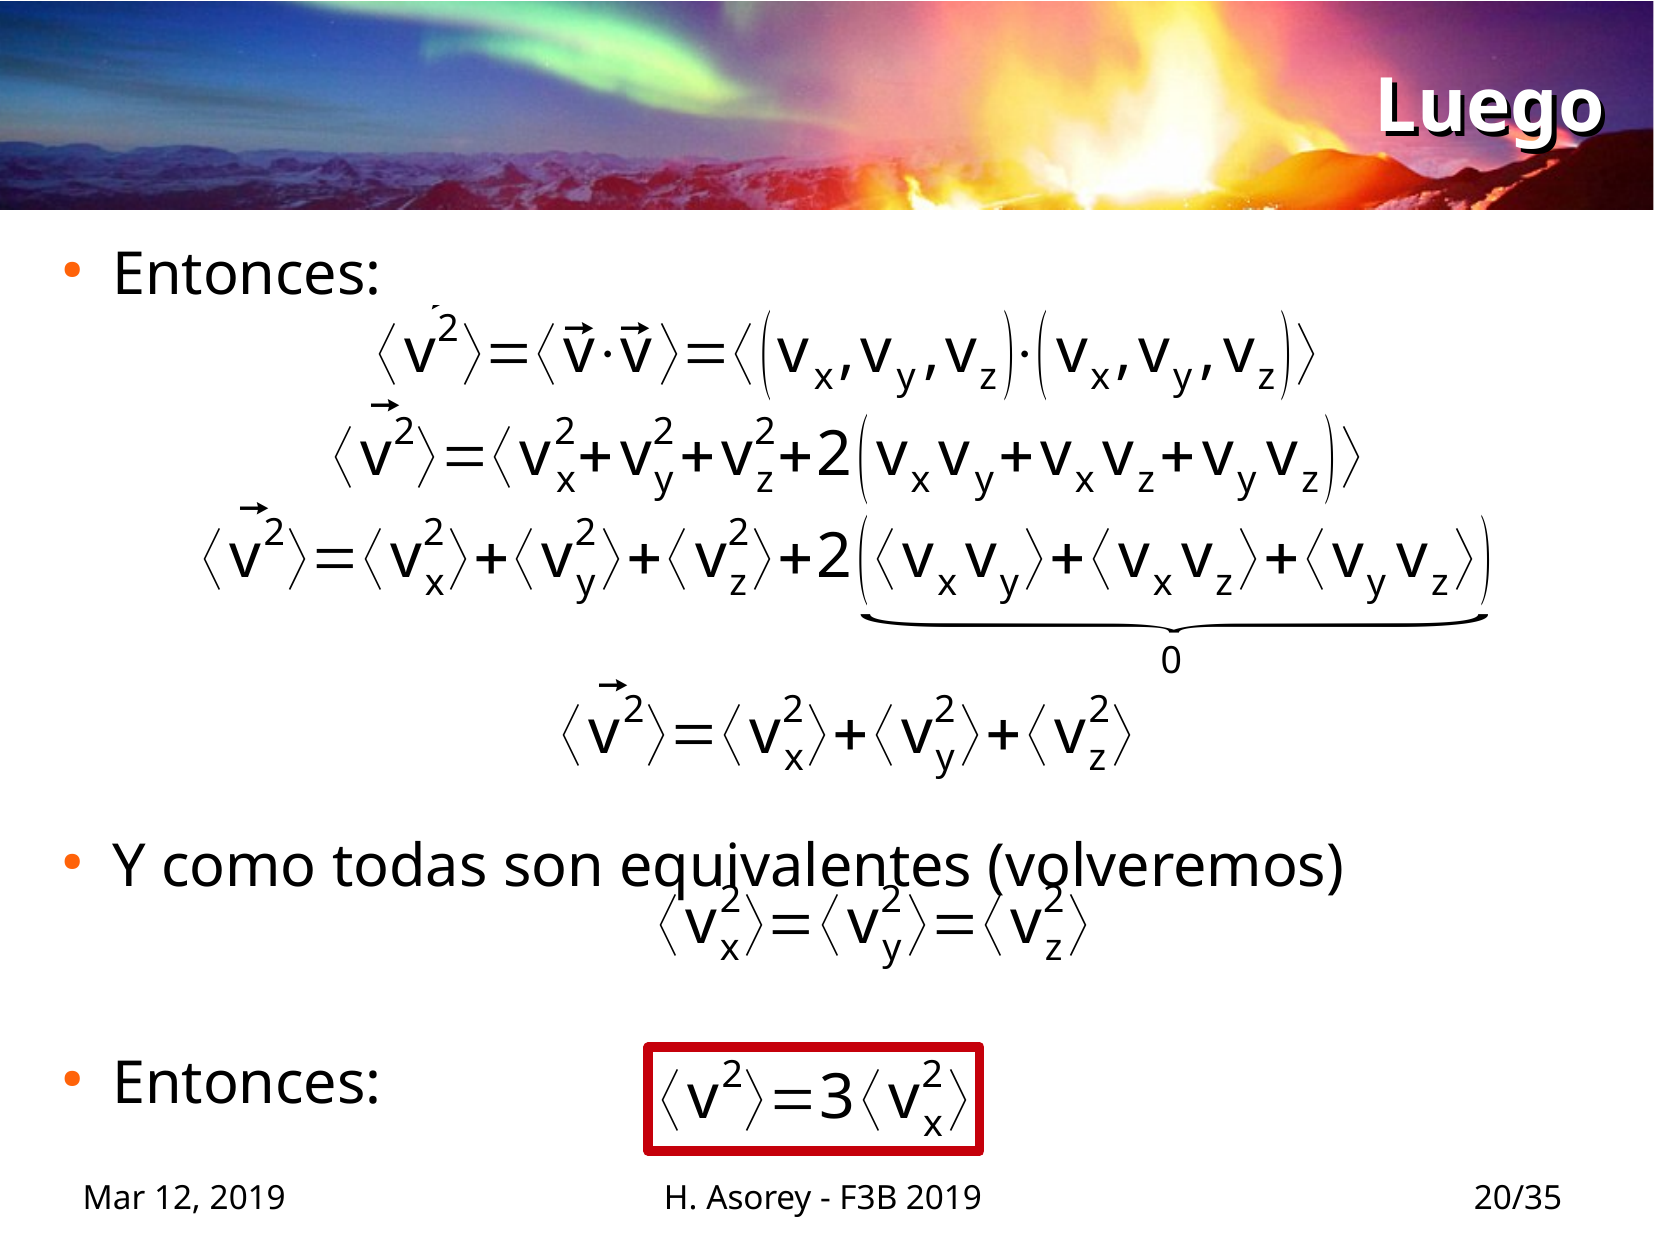

# Luego
Entonces:
Y como todas son equivalentes (volveremos)
Entonces:
Mar 12, 2019
H. Asorey - F3B 2019
20